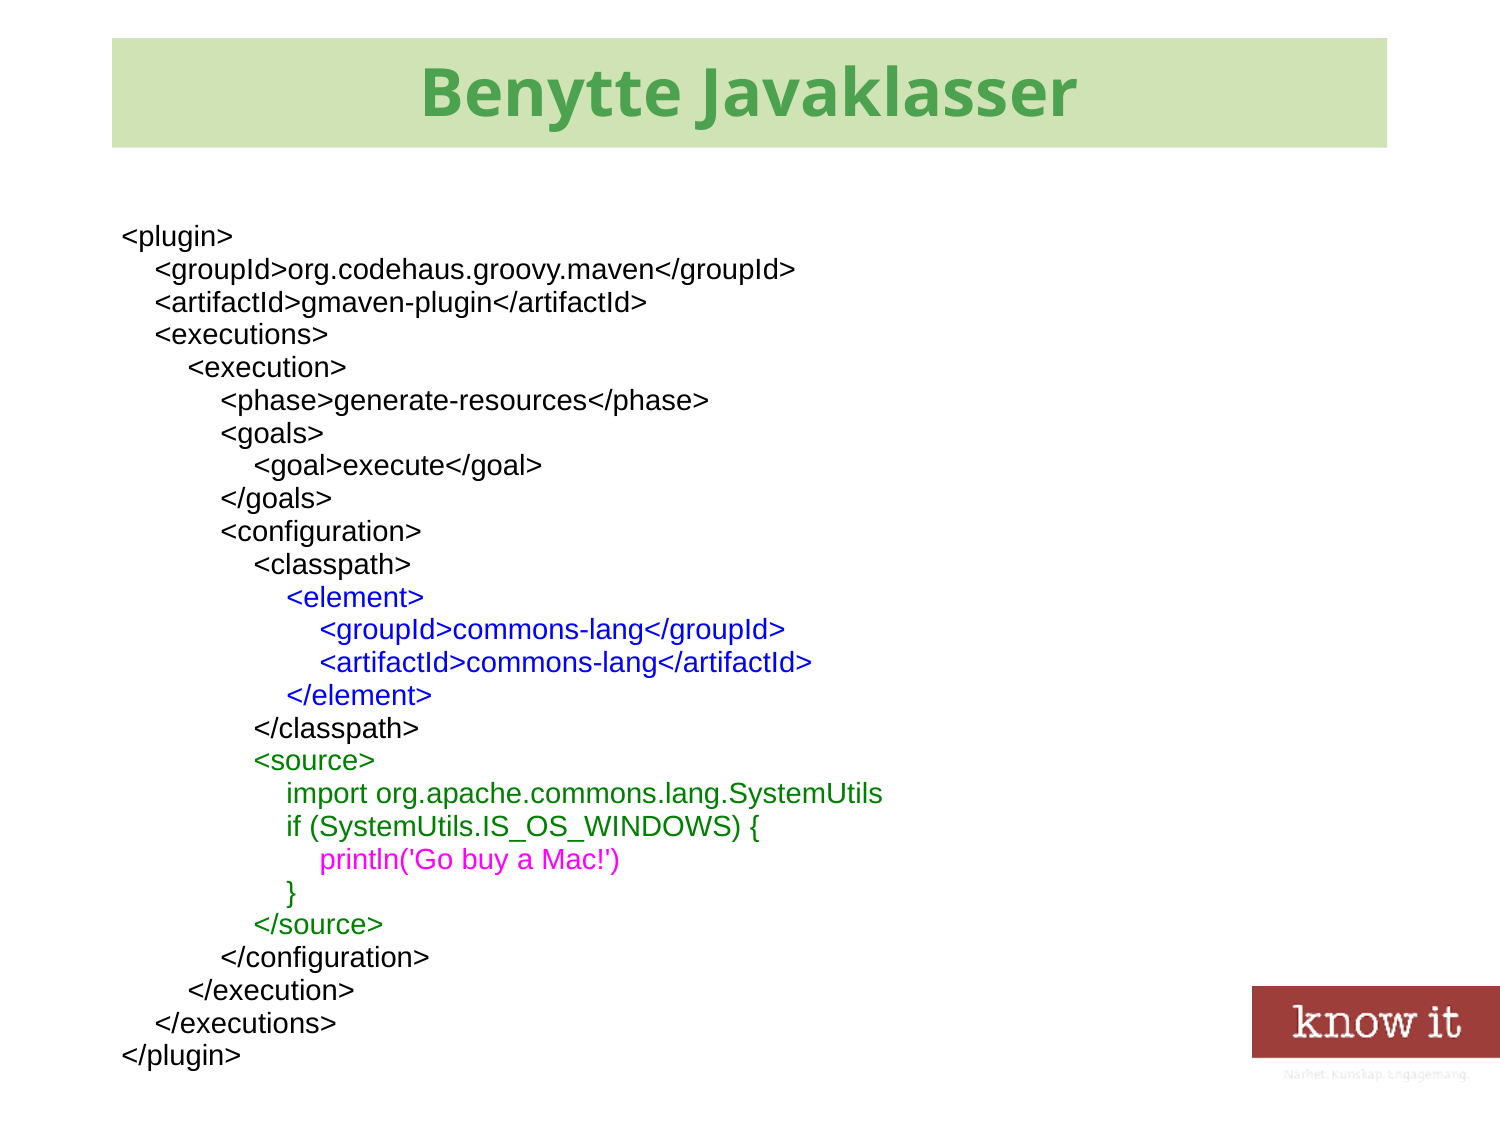

Benytte Javaklasser
<plugin>
 <groupId>org.codehaus.groovy.maven</groupId>
 <artifactId>gmaven-plugin</artifactId>
 <executions>
 <execution>
 <phase>generate-resources</phase>
 <goals>
 <goal>execute</goal>
 </goals>
 <configuration>
 <classpath>
 <element>
 <groupId>commons-lang</groupId>
 <artifactId>commons-lang</artifactId>
 </element>
 </classpath>
 <source>
 import org.apache.commons.lang.SystemUtils
 if (SystemUtils.IS_OS_WINDOWS) {
 println('Go buy a Mac!')
 }
 </source>
 </configuration>
 </execution>
 </executions>
</plugin>